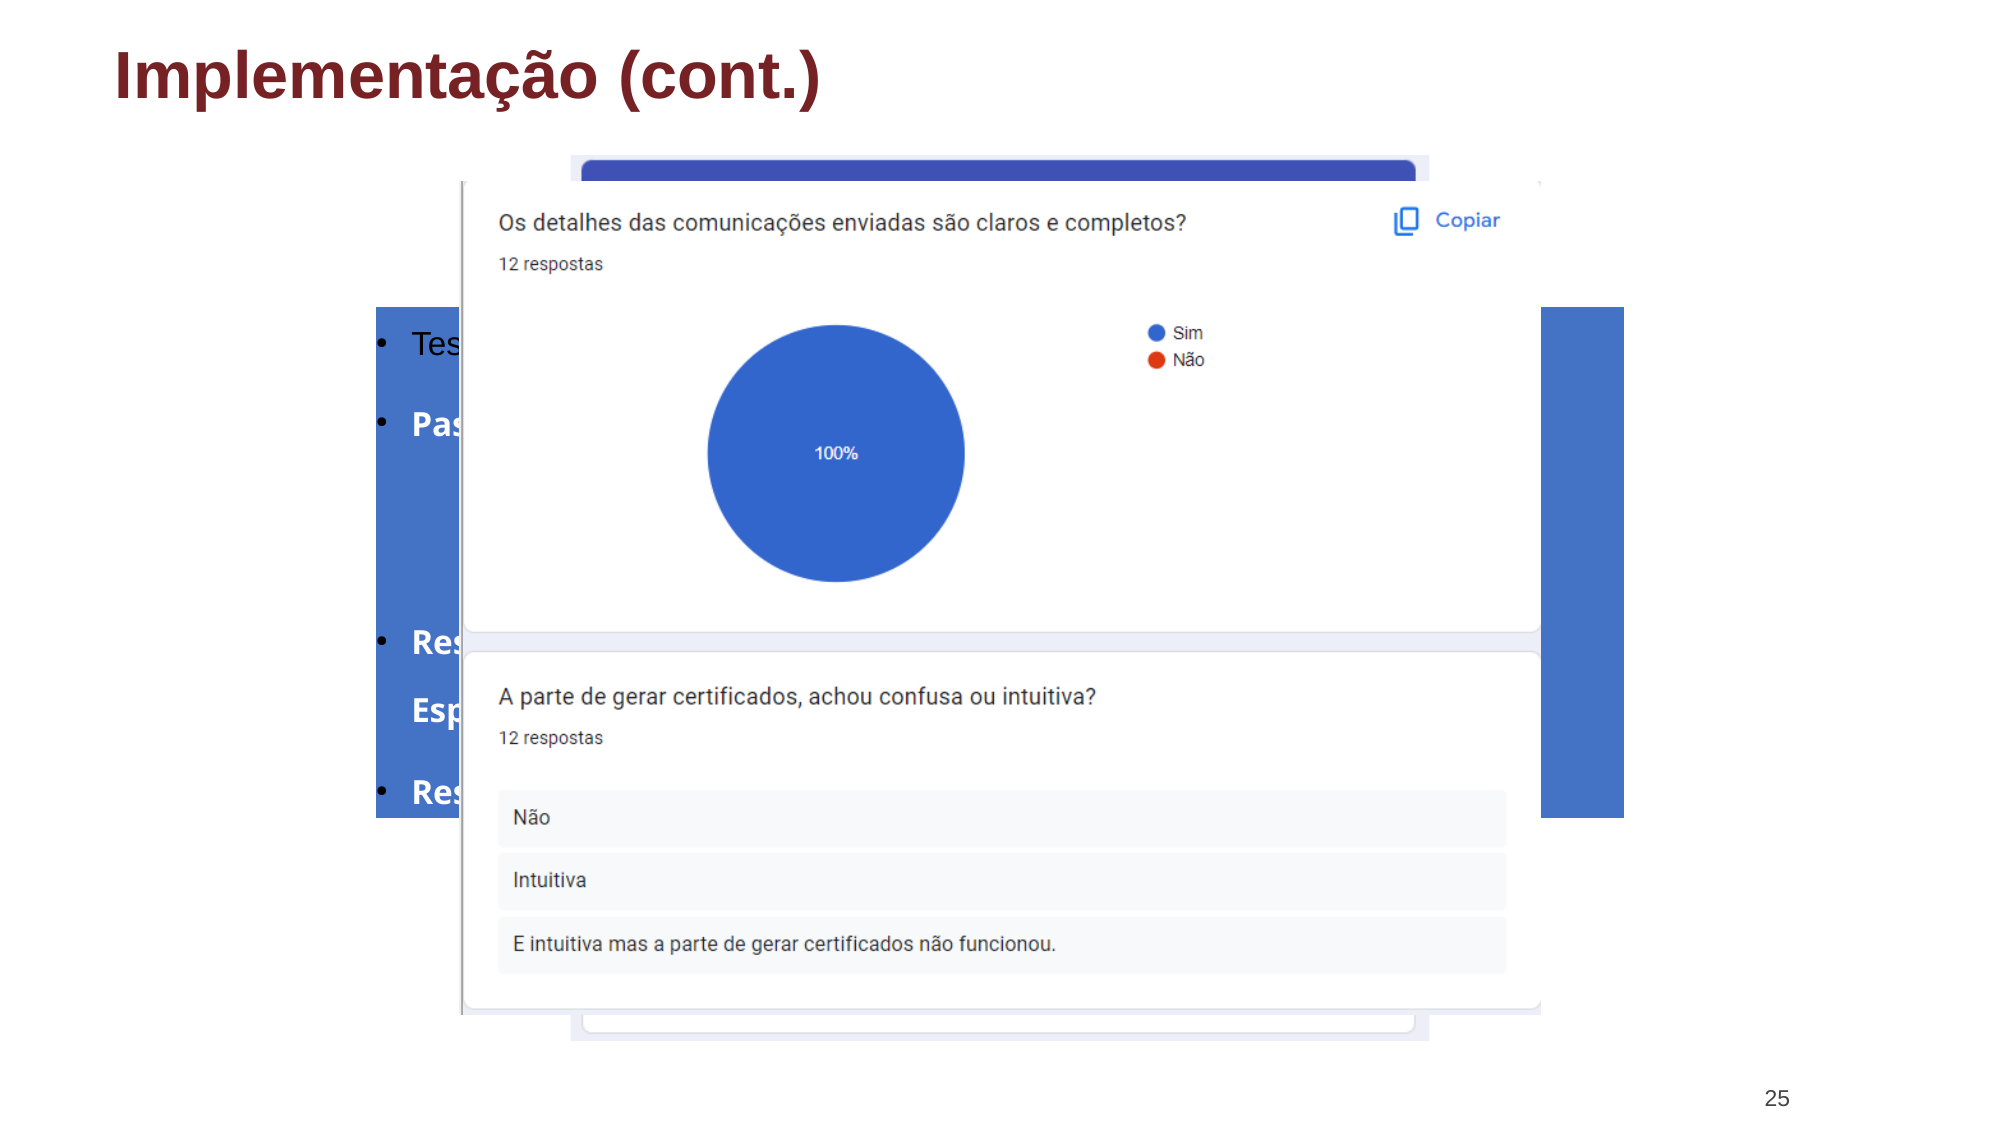

# Implementação (cont.)
| Teste | Verificar Lista de Mensagens Registadas Enviadas |
| --- | --- |
| Passos | O utilizador abre a página Register Certificates apartir da Deal que pretende a partir do menu central das Deals do Bitrix. |
| Resultado Esperado | Apresentada Lista de Mensagens enviadas |
| Resultado | Lista apresentada com sucesso |